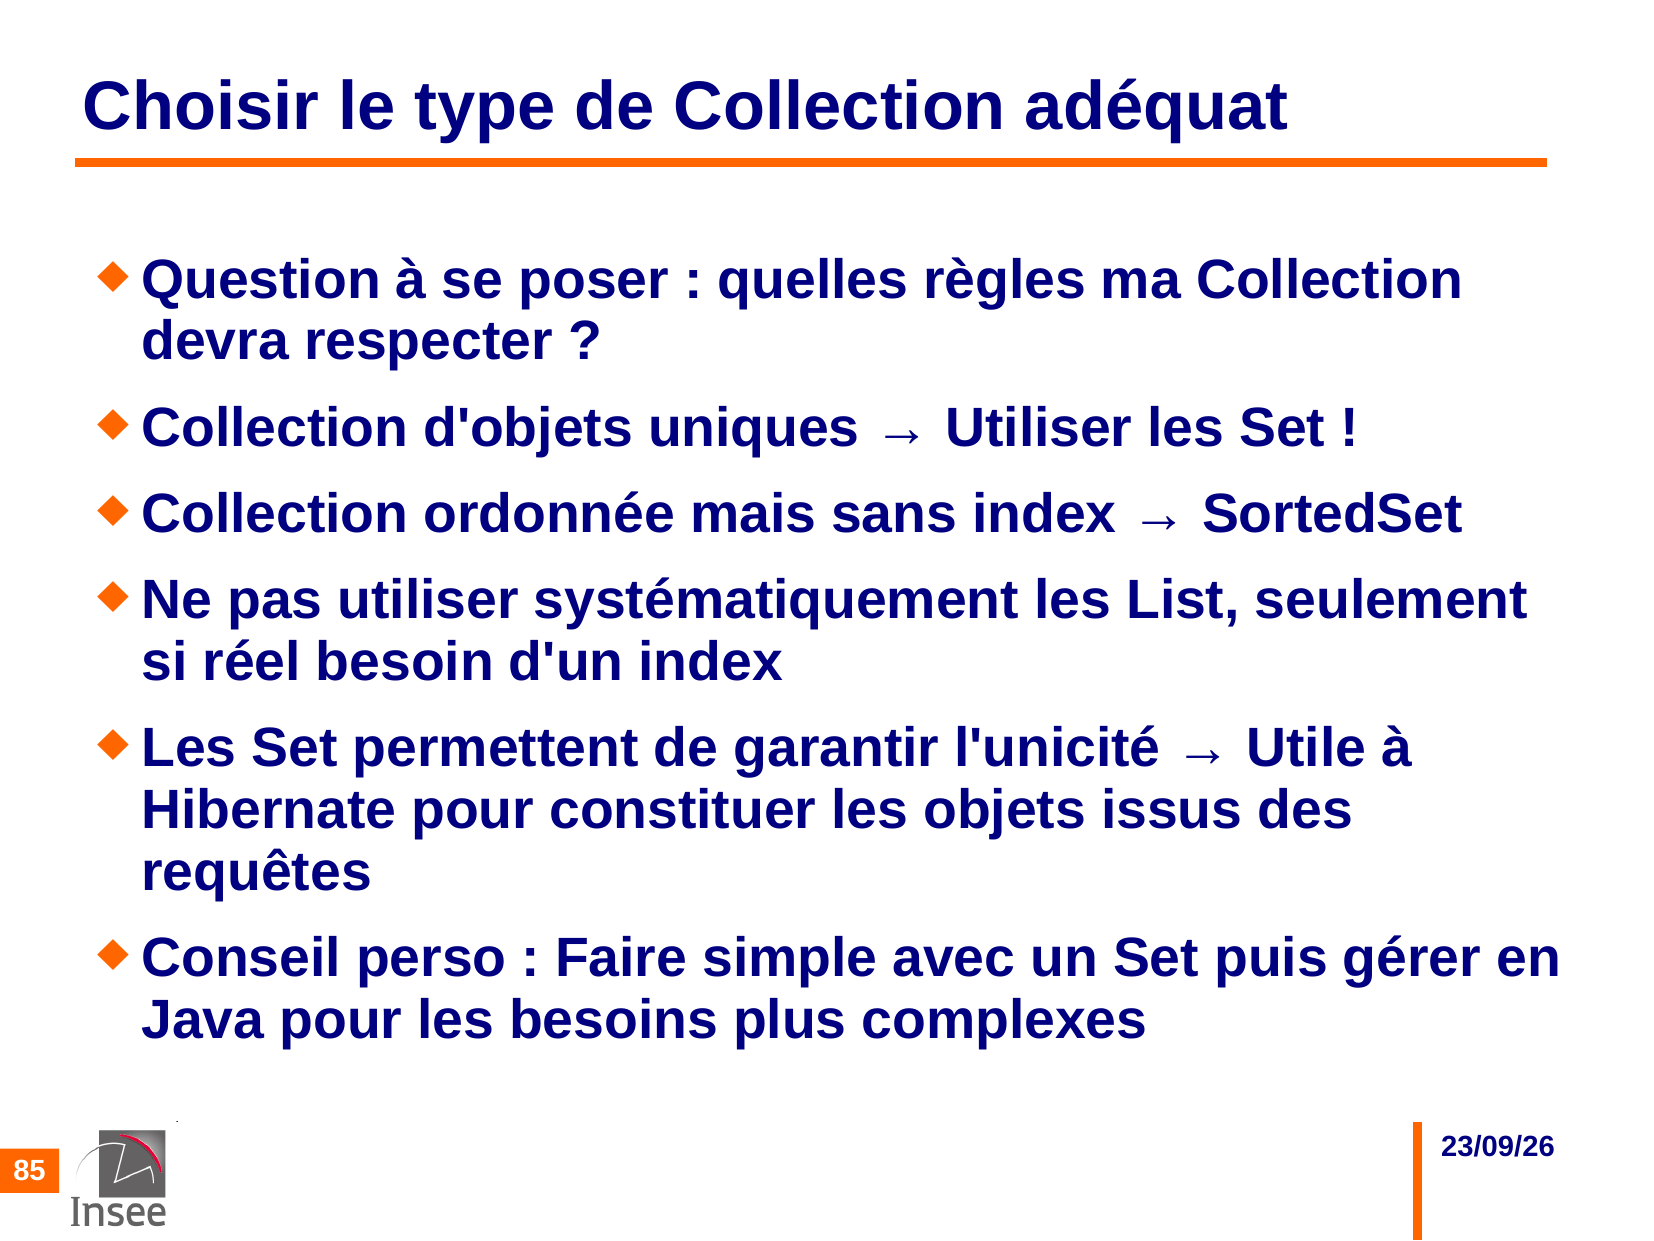

# Choisir le type de Collection adéquat
Question à se poser : quelles règles ma Collection devra respecter ?
Collection d'objets uniques → Utiliser les Set !
Collection ordonnée mais sans index → SortedSet
Ne pas utiliser systématiquement les List, seulement si réel besoin d'un index
Les Set permettent de garantir l'unicité → Utile à Hibernate pour constituer les objets issus des requêtes
Conseil perso : Faire simple avec un Set puis gérer en Java pour les besoins plus complexes
85